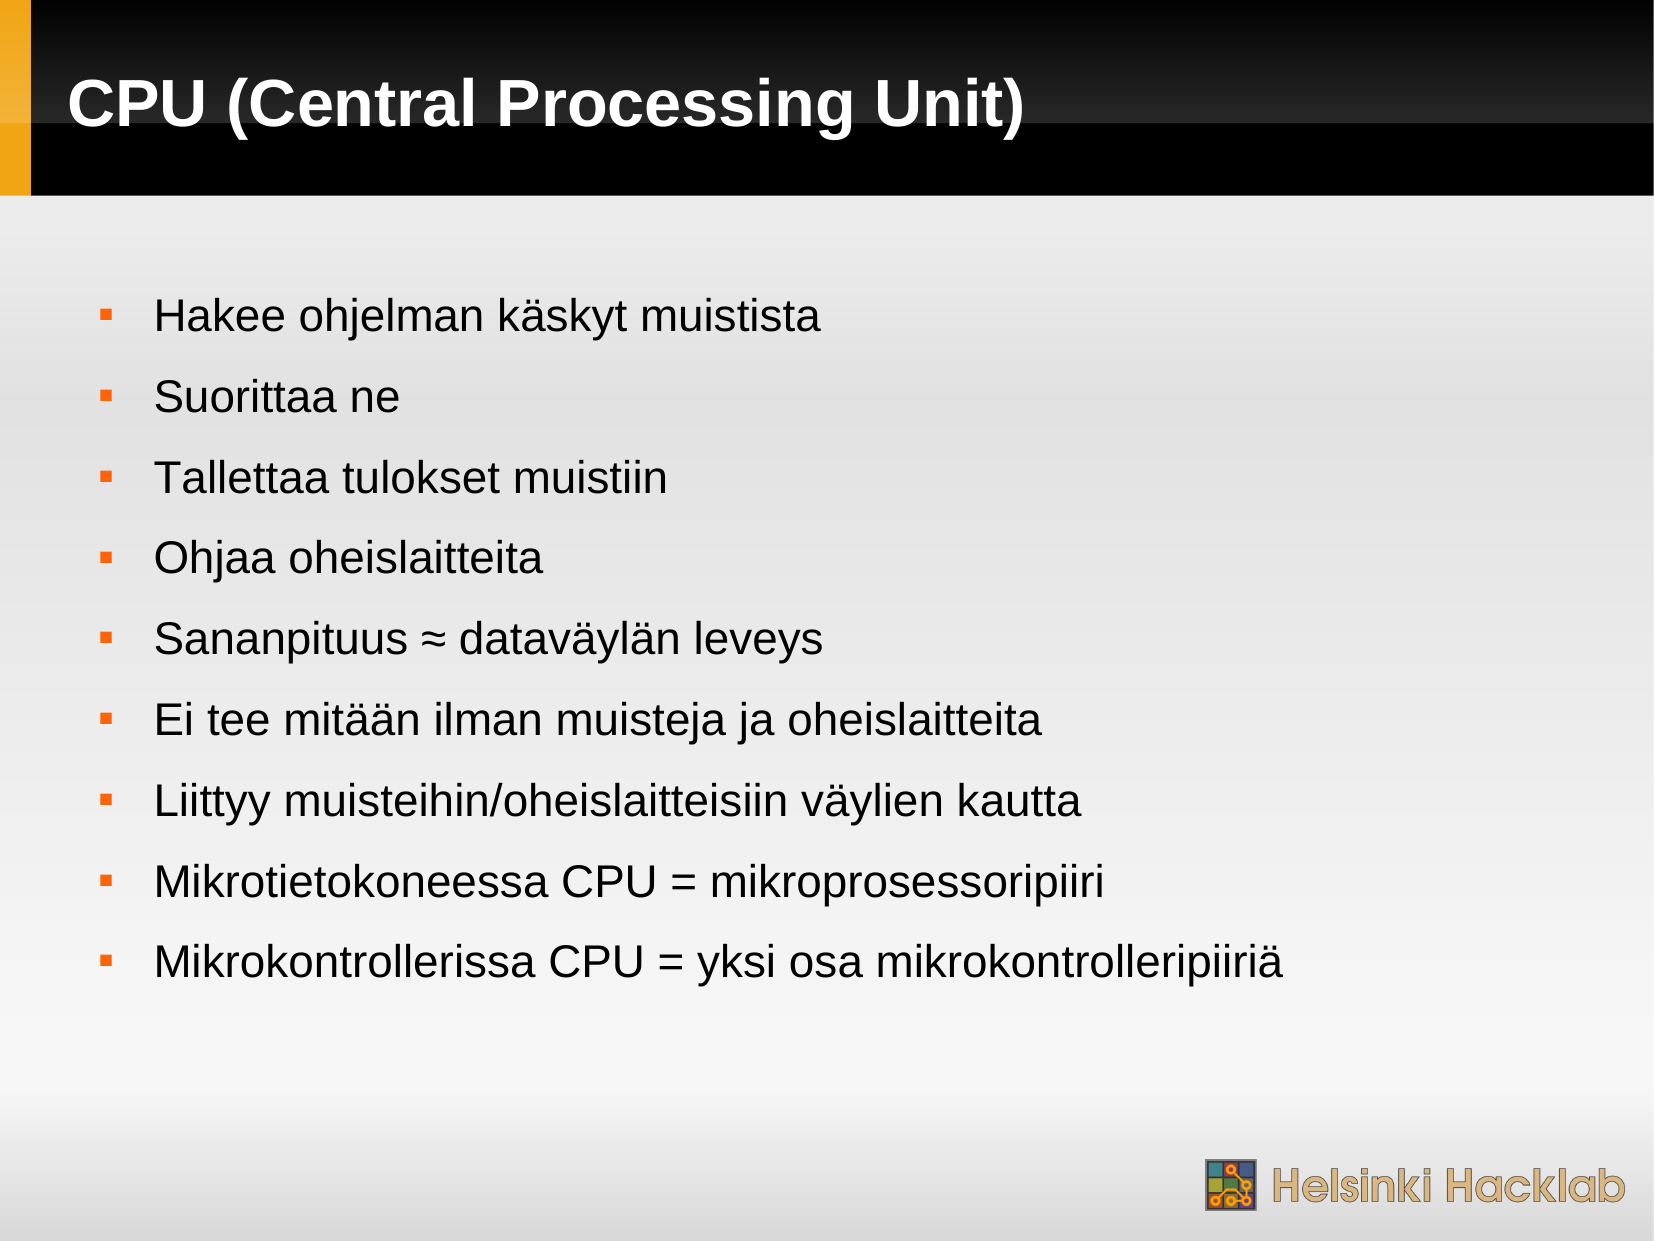

# CPU (Central Processing Unit)
Hakee ohjelman käskyt muistista
Suorittaa ne
Tallettaa tulokset muistiin
Ohjaa oheislaitteita
Sananpituus ≈ dataväylän leveys
Ei tee mitään ilman muisteja ja oheislaitteita
Liittyy muisteihin/oheislaitteisiin väylien kautta
Mikrotietokoneessa CPU = mikroprosessoripiiri
Mikrokontrollerissa CPU = yksi osa mikrokontrolleripiiriä